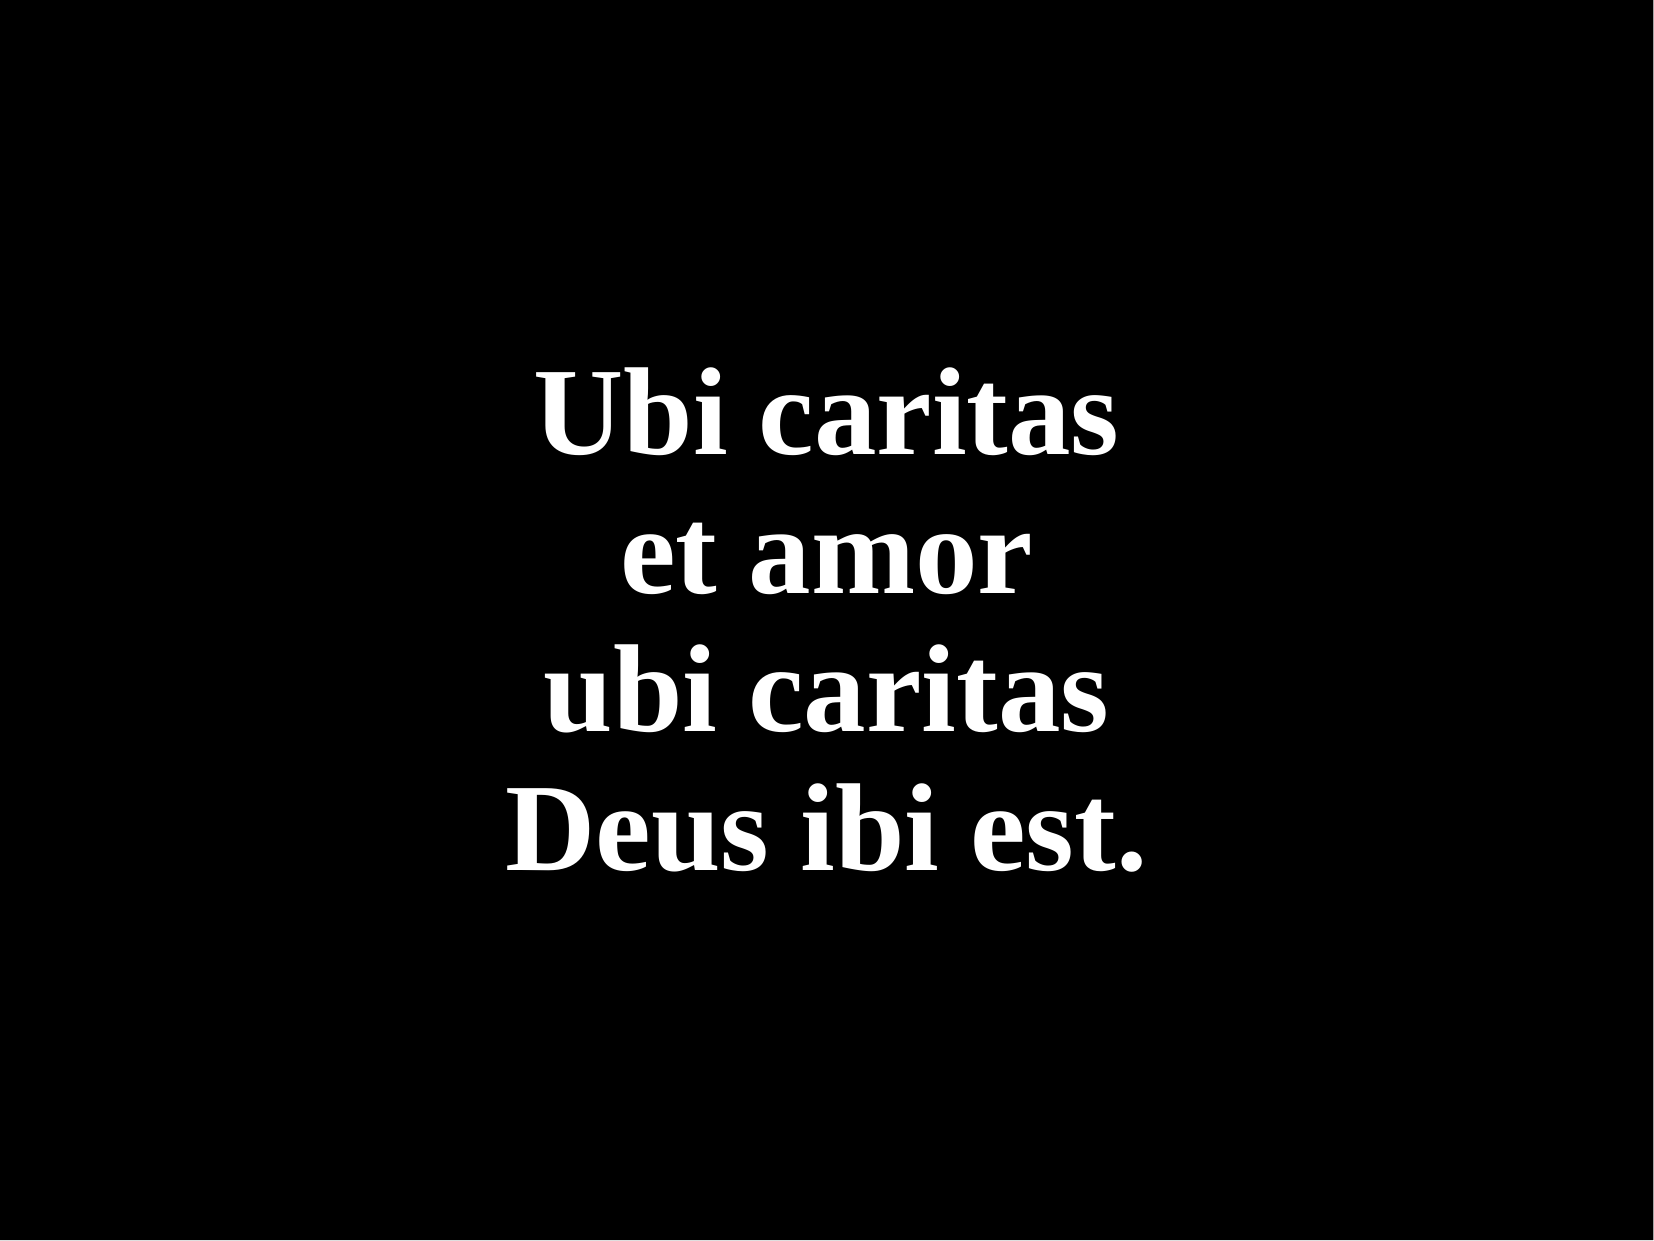

# Ubi caritas et amor ubi caritas Deus ibi est.